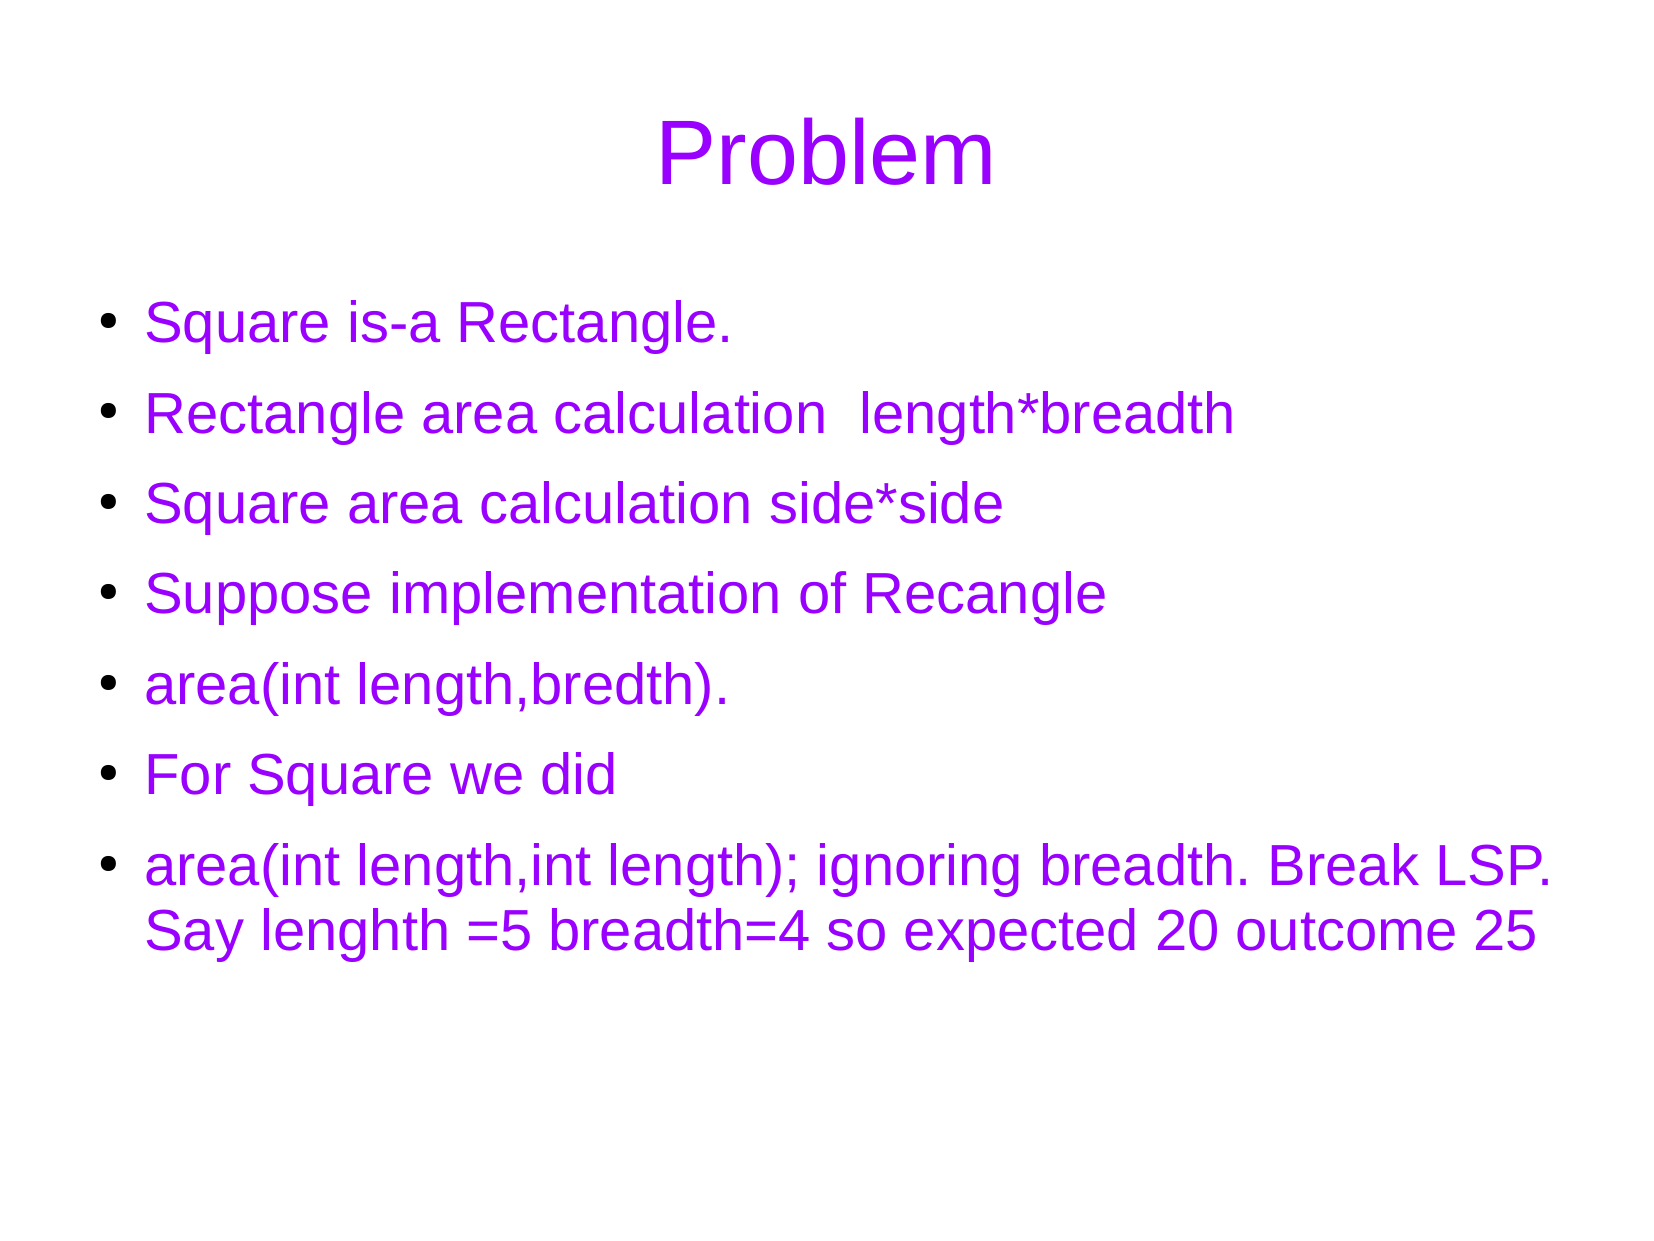

# Problem
Square is-a Rectangle.
Rectangle area calculation length*breadth
Square area calculation side*side
Suppose implementation of Recangle
area(int length,bredth).
For Square we did
area(int length,int length); ignoring breadth. Break LSP. Say lenghth =5 breadth=4 so expected 20 outcome 25